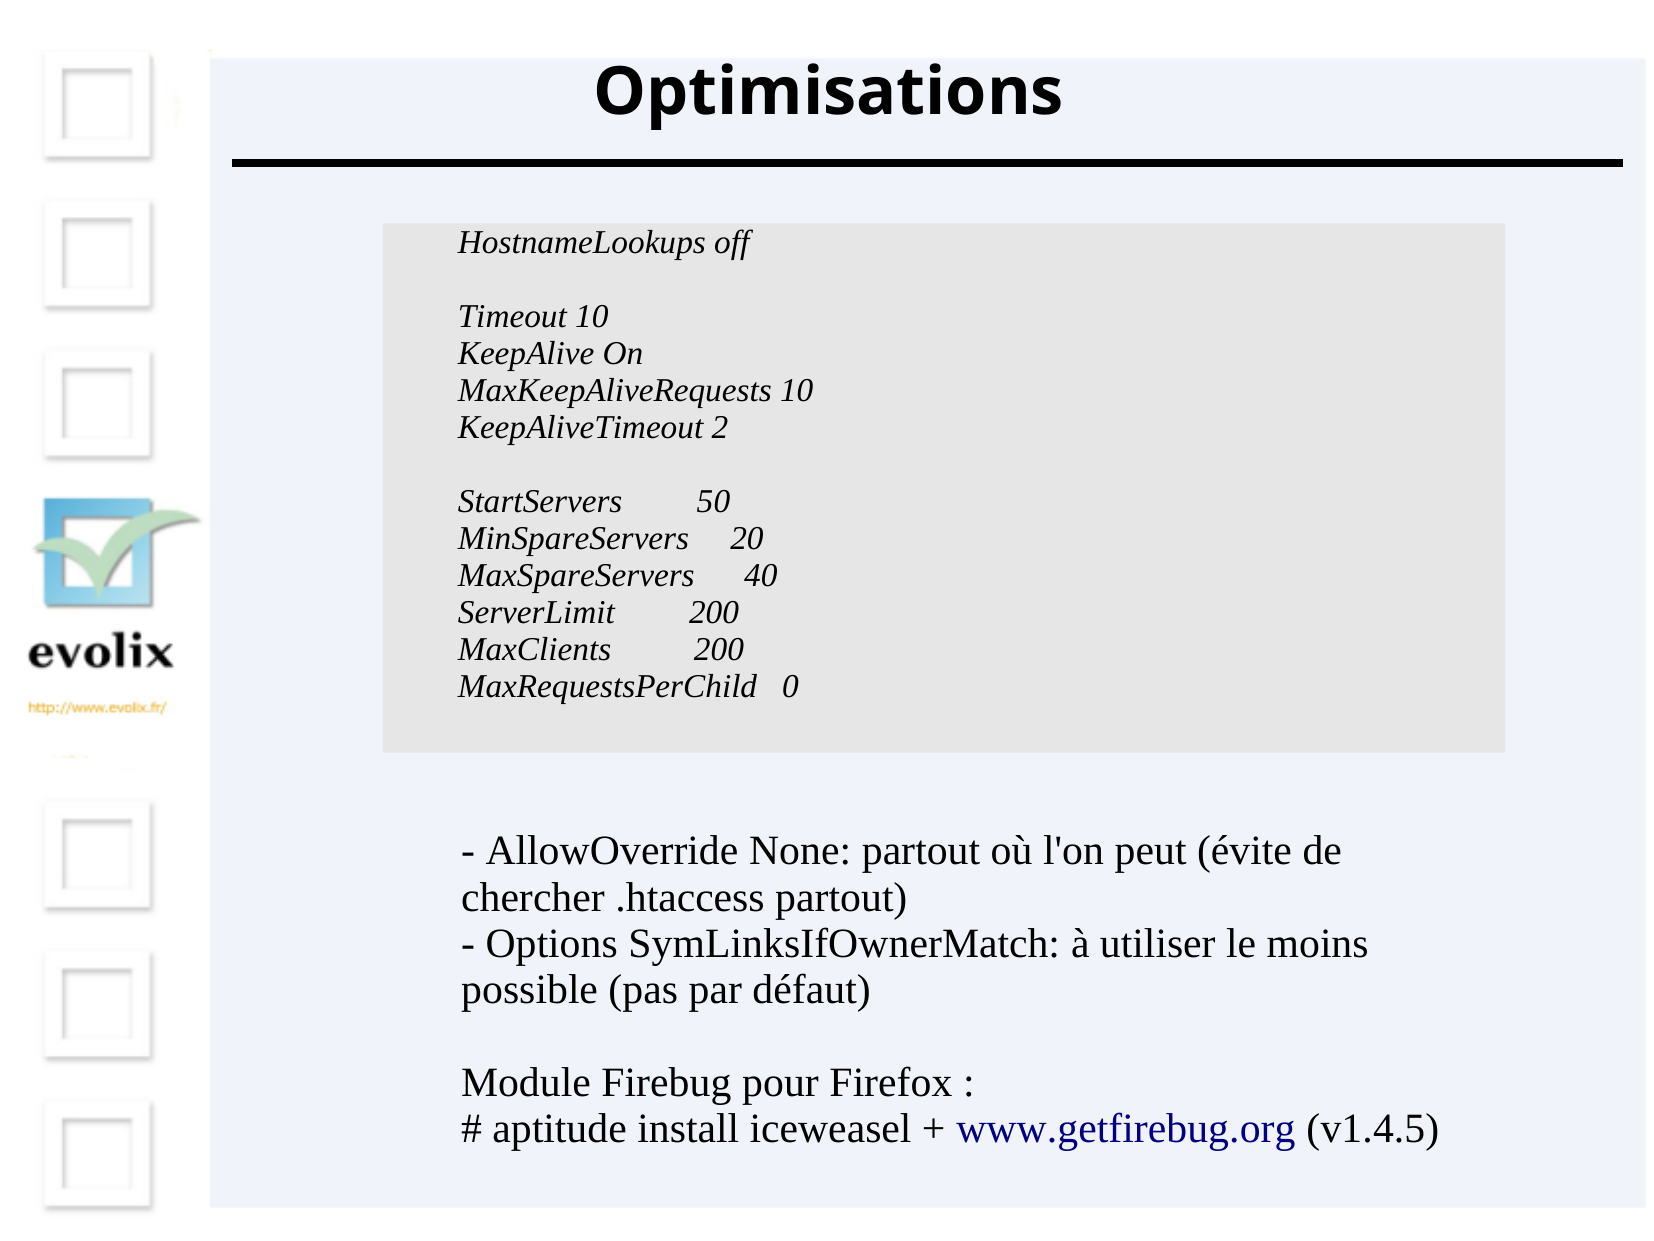

# Optimisations
HostnameLookups off
Timeout 10
KeepAlive On
MaxKeepAliveRequests 10
KeepAliveTimeout 2
StartServers 50
MinSpareServers 20
MaxSpareServers 40
ServerLimit 200
MaxClients 200
MaxRequestsPerChild 0
- AllowOverride None: partout où l'on peut (évite de chercher .htaccess partout)
- Options SymLinksIfOwnerMatch: à utiliser le moins possible (pas par défaut)
Module Firebug pour Firefox :
# aptitude install iceweasel + www.getfirebug.org (v1.4.5)